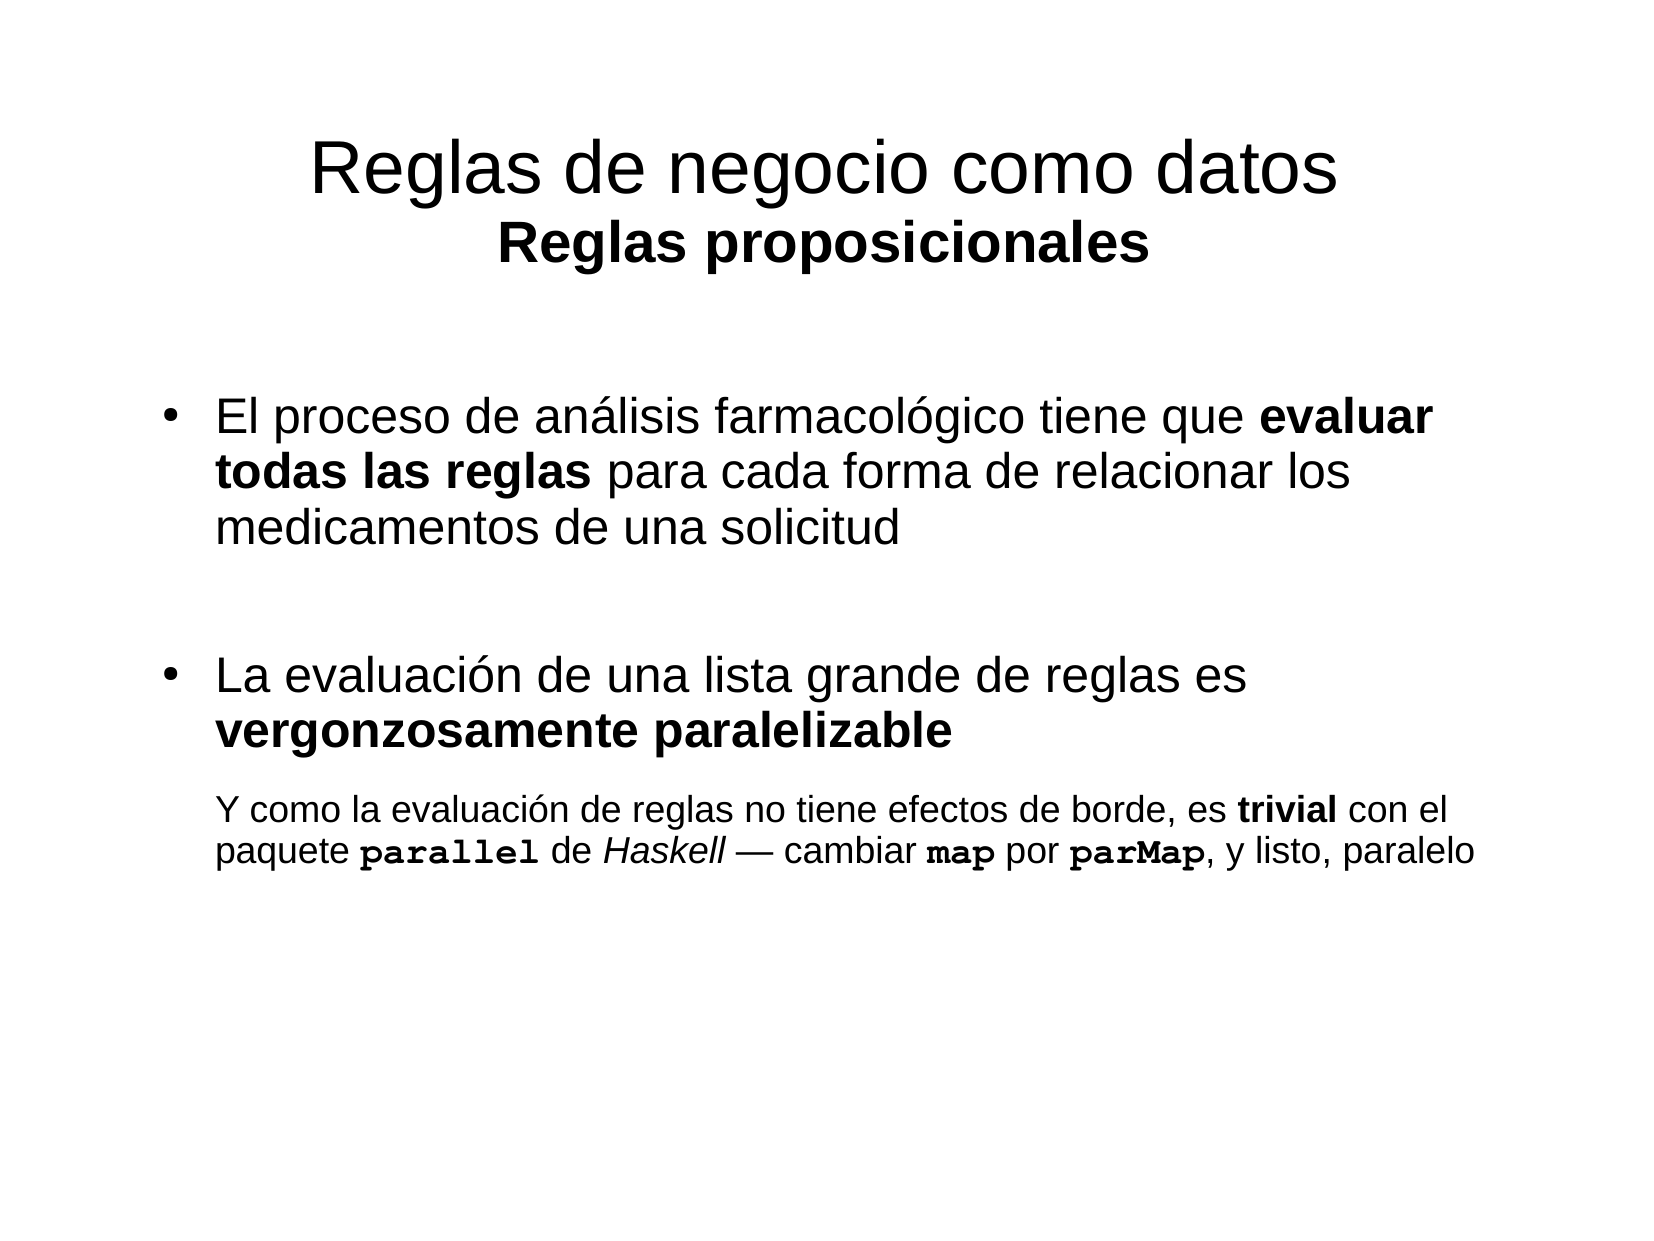

# Reglas de negocio como datos Reglas proposicionales
El proceso de análisis farmacológico tiene que evaluar todas las reglas para cada forma de relacionar los medicamentos de una solicitud
La evaluación de una lista grande de reglas es vergonzosamente paralelizable
Y como la evaluación de reglas no tiene efectos de borde, es trivial con el paquete parallel de Haskell — cambiar map por parMap, y listo, paralelo